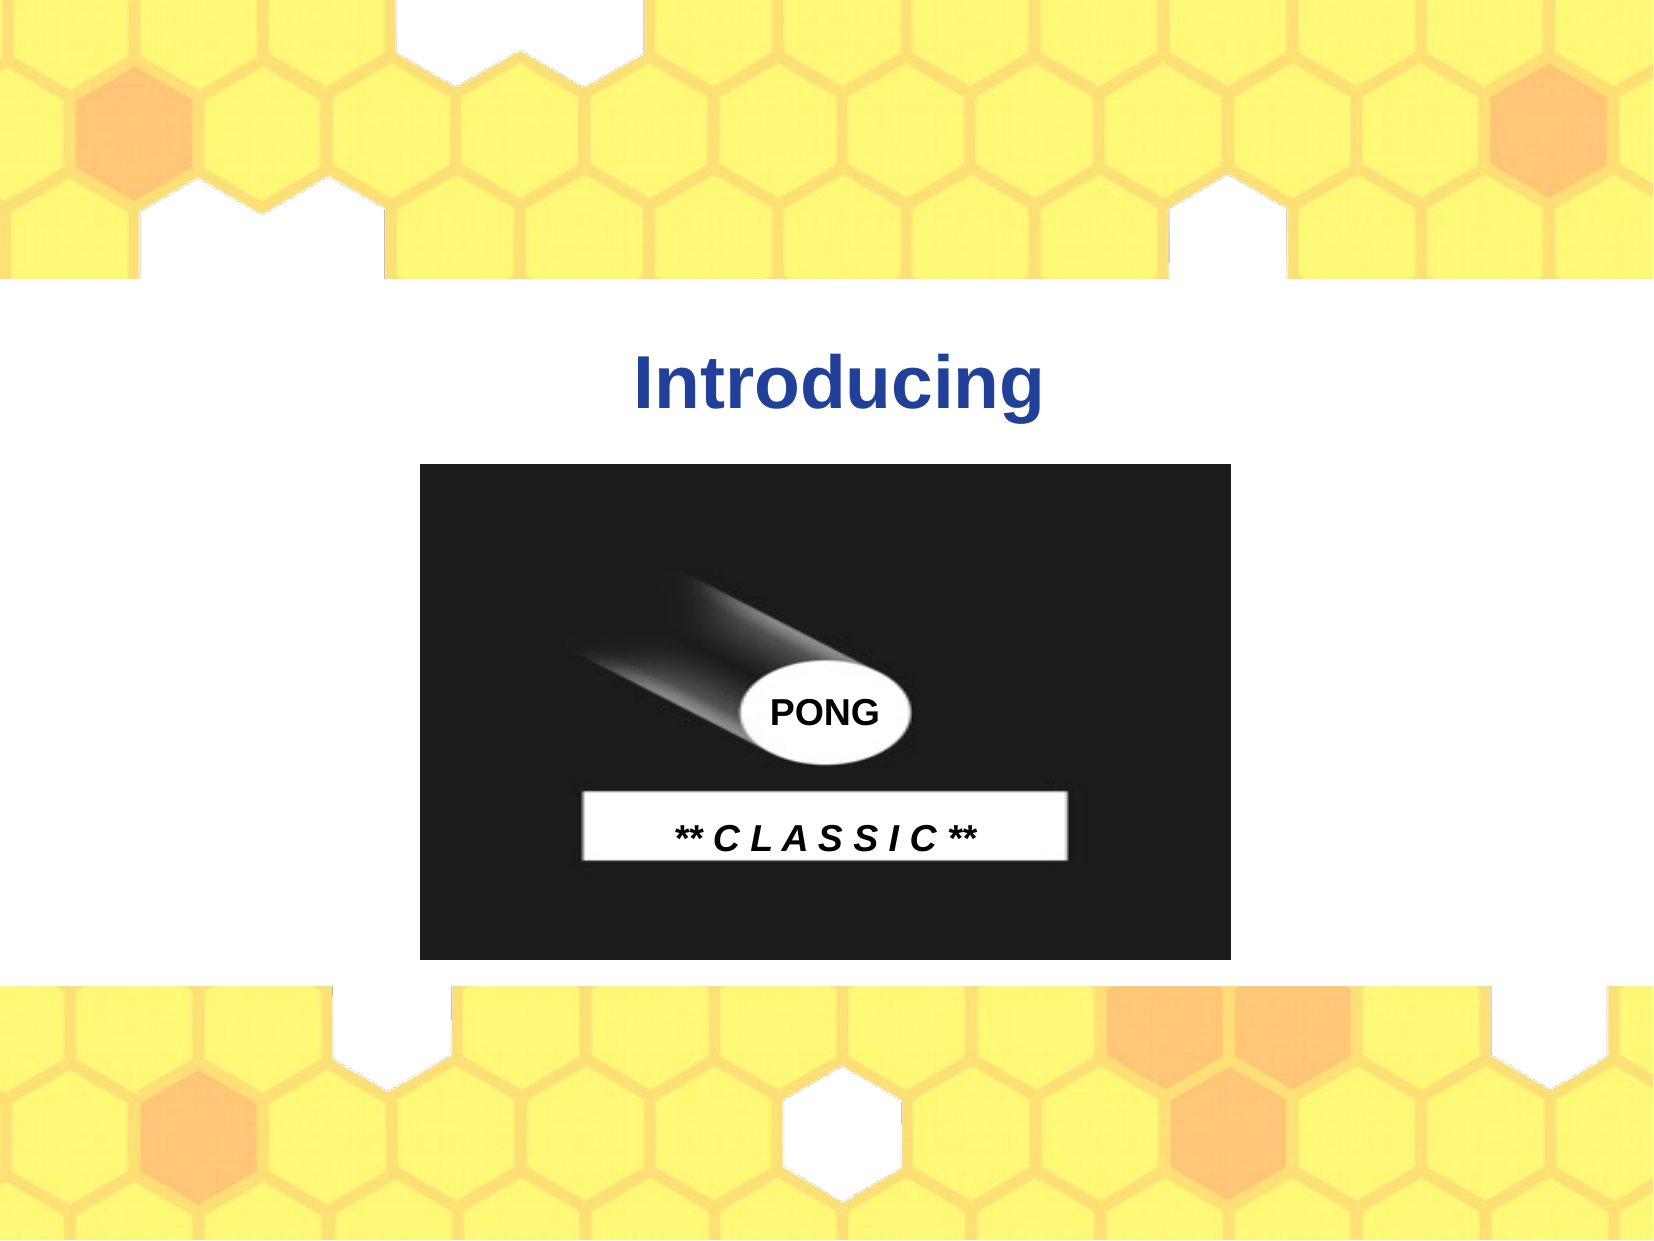

# Introducing
PONG
** C L A S S I C **